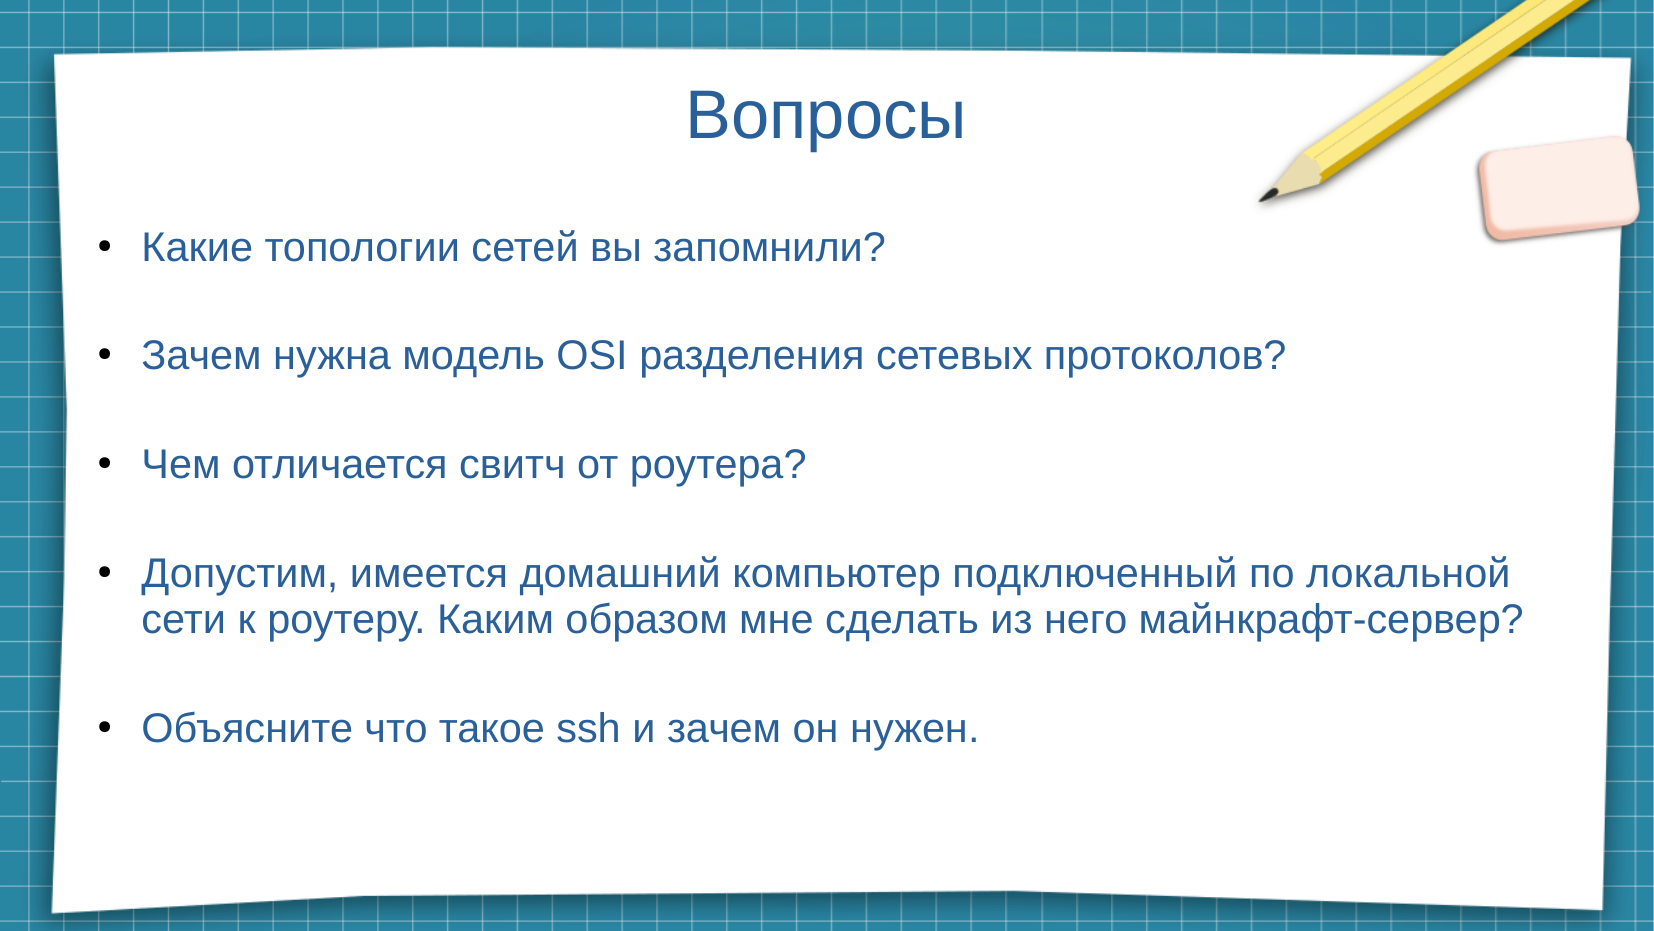

# Вопросы
Какие топологии сетей вы запомнили?
Зачем нужна модель OSI разделения сетевых протоколов?
Чем отличается свитч от роутера?
Допустим, имеется домашний компьютер подключенный по локальной сети к роутеру. Каким образом мне сделать из него майнкрафт-сервер?
Объясните что такое ssh и зачем он нужен.